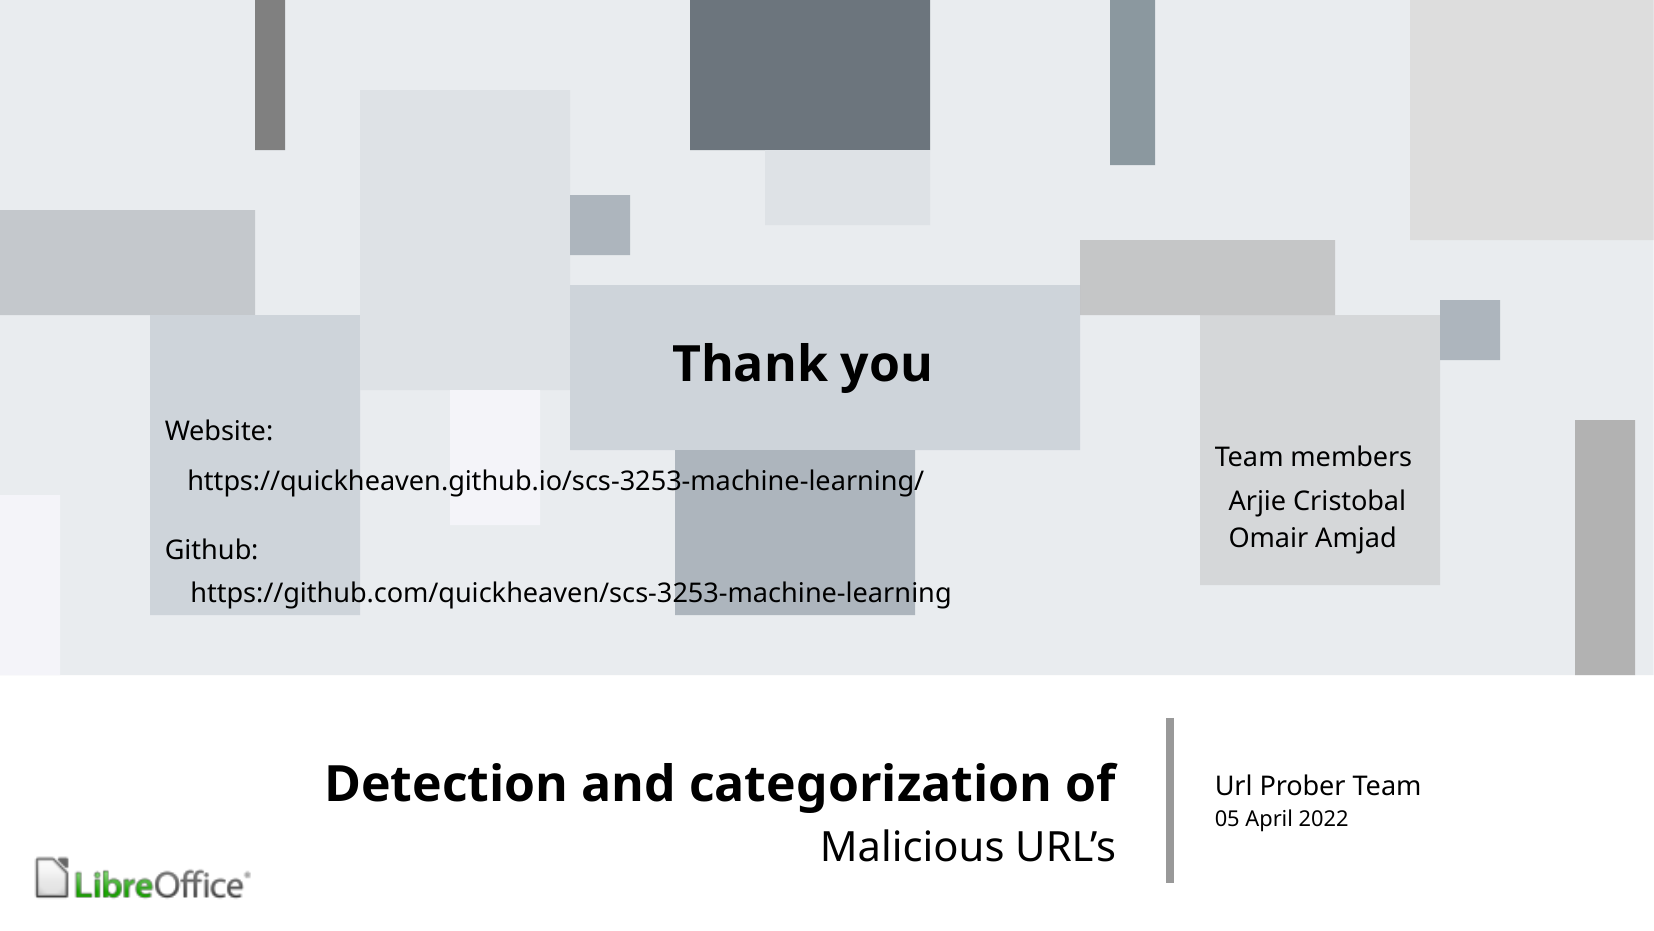

Thank you
Website:
Team members
https://quickheaven.github.io/scs-3253-machine-learning/
Arjie Cristobal
Omair Amjad
Github:
https://github.com/quickheaven/scs-3253-machine-learning
Detection and categorization of
Malicious URL’s
Url Prober Team
05 April 2022